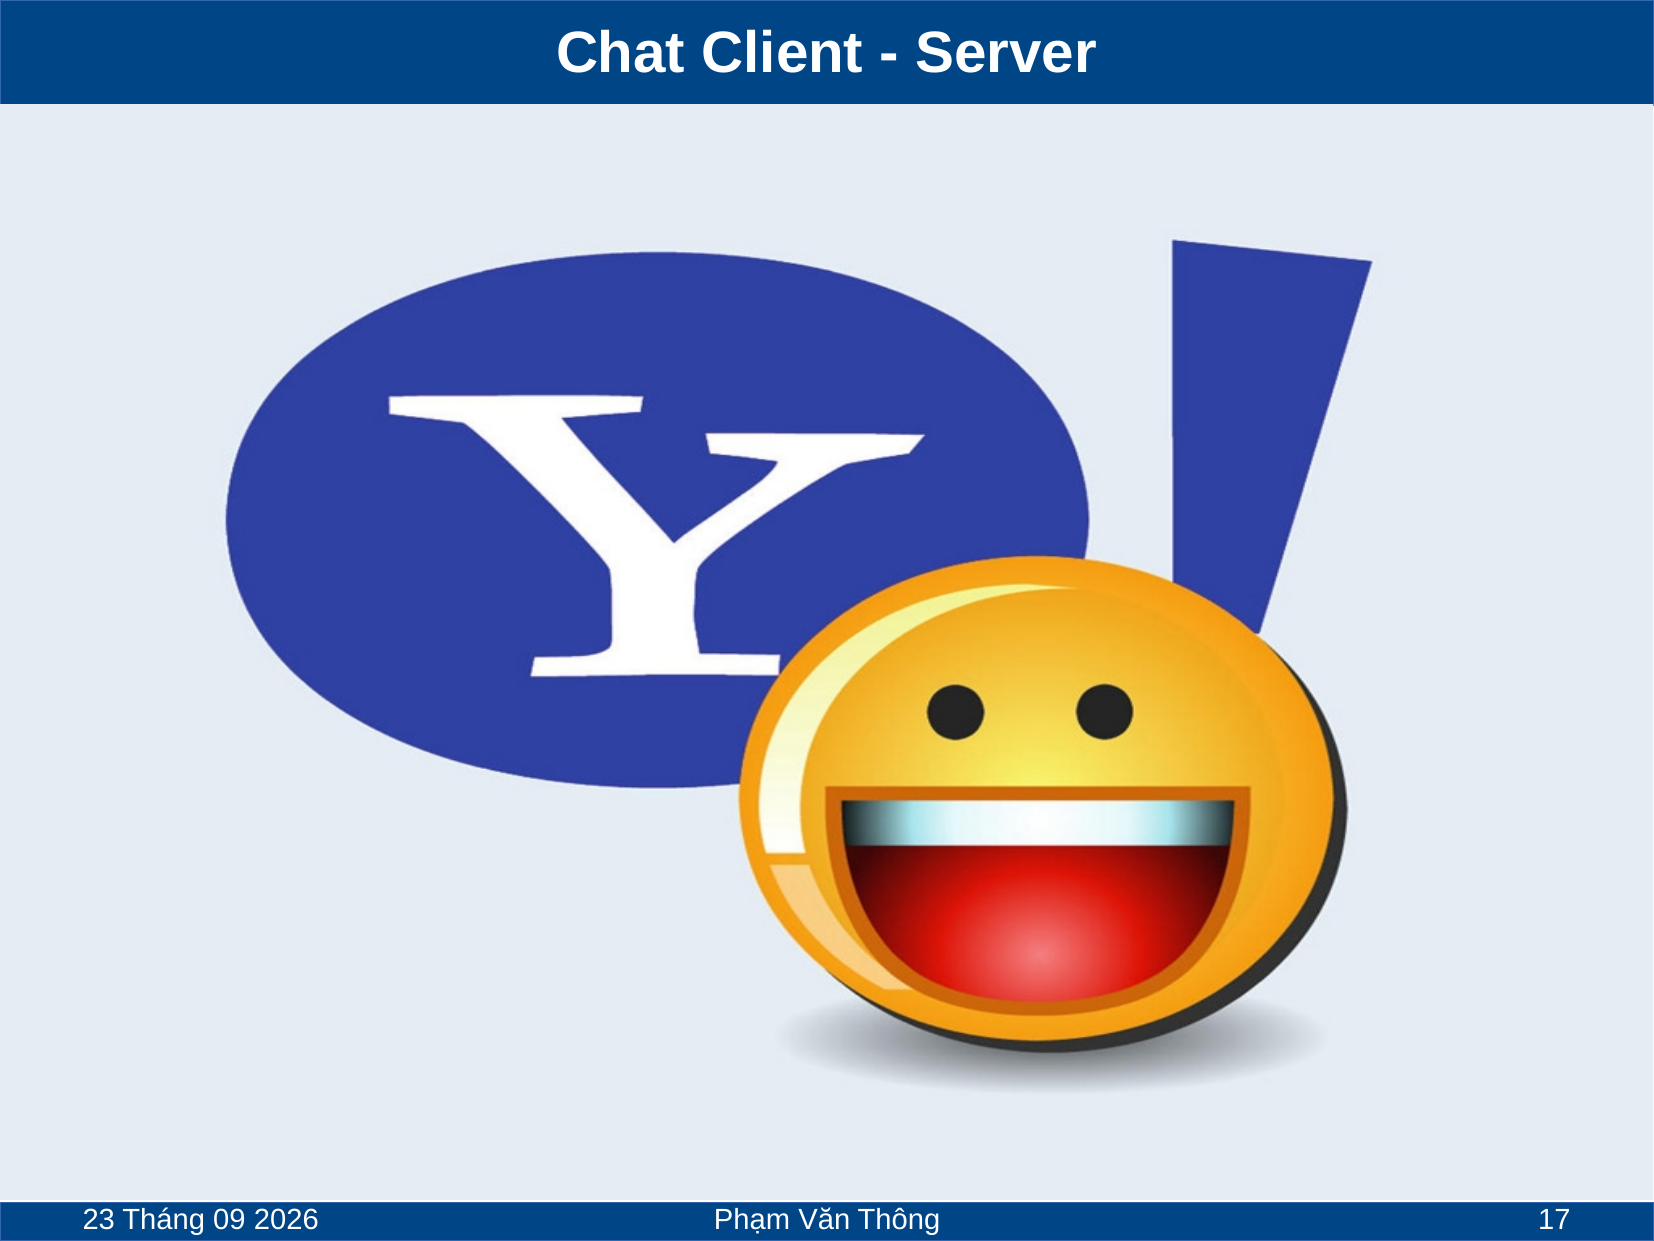

# Chat Client - Server
Phạm Văn Thông
17